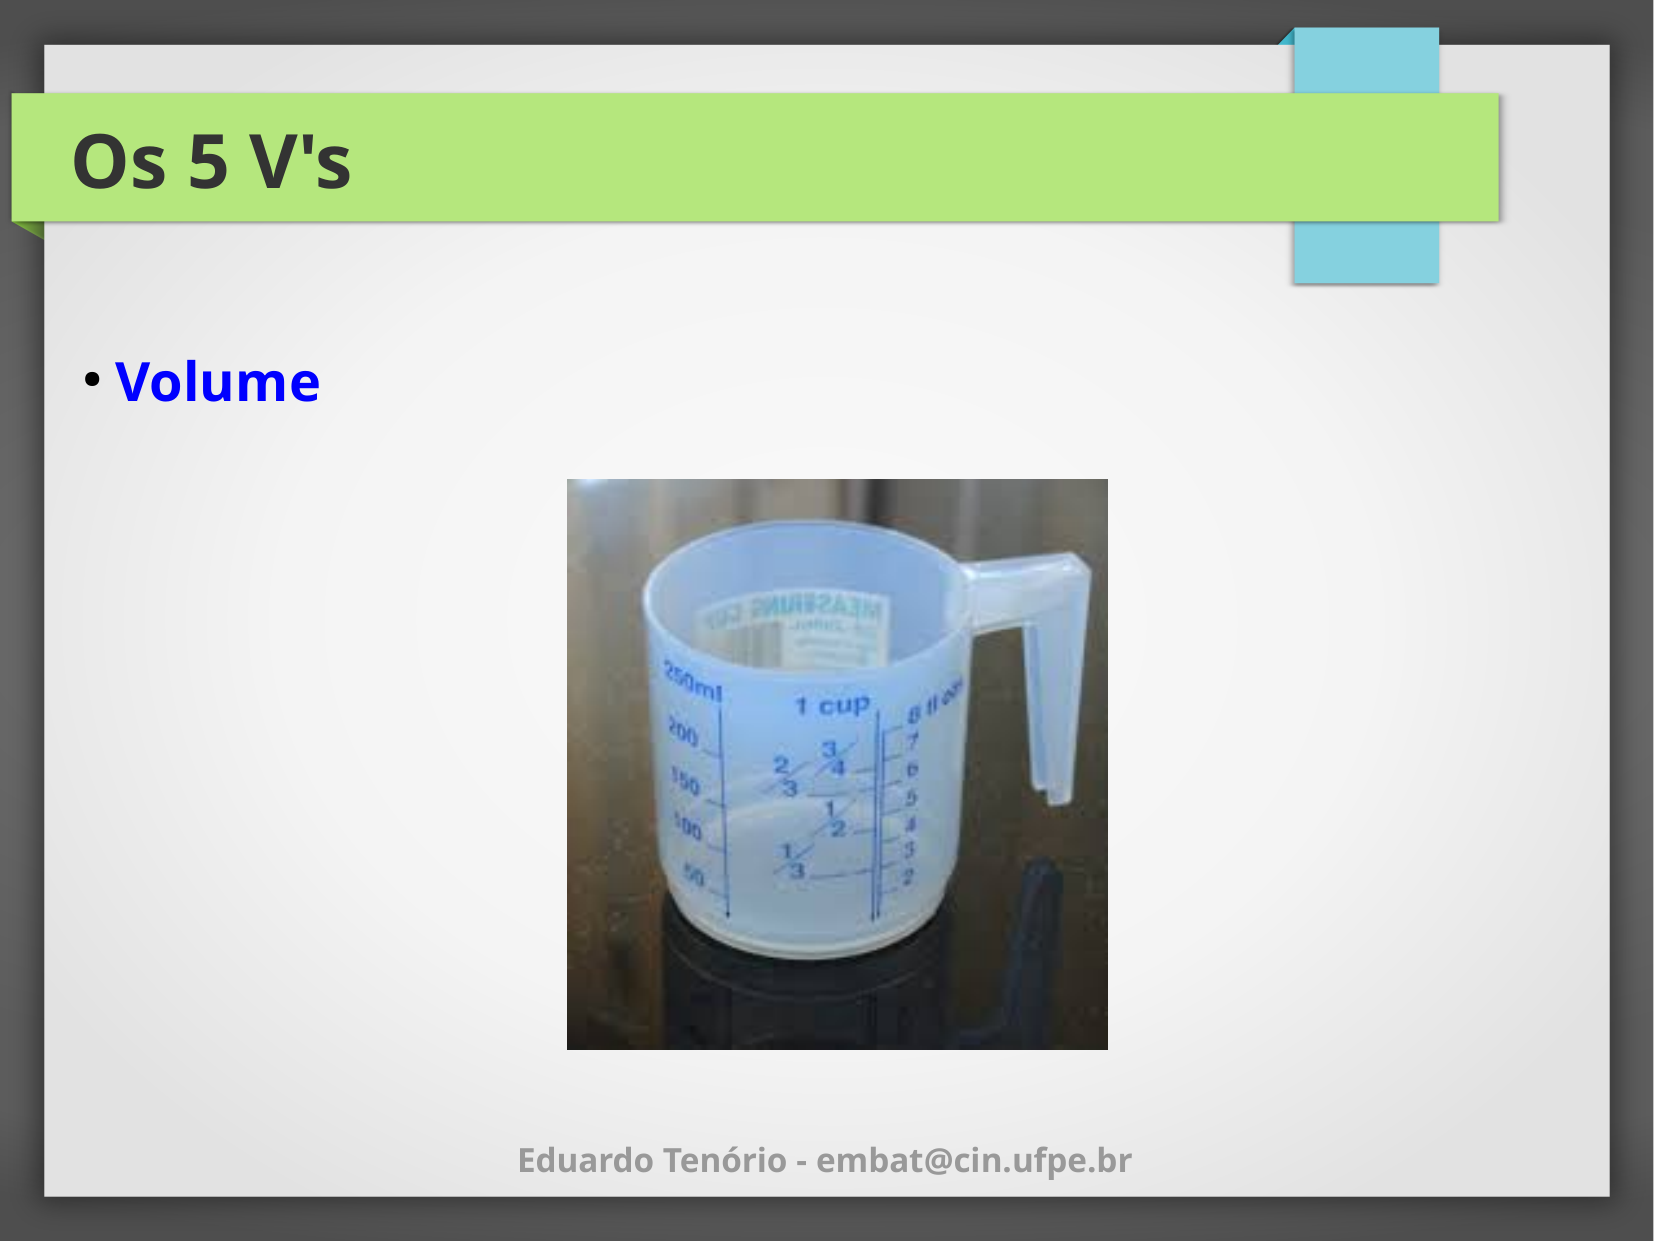

# Os 5 V's
 Volume
Eduardo Tenório - embat@cin.ufpe.br